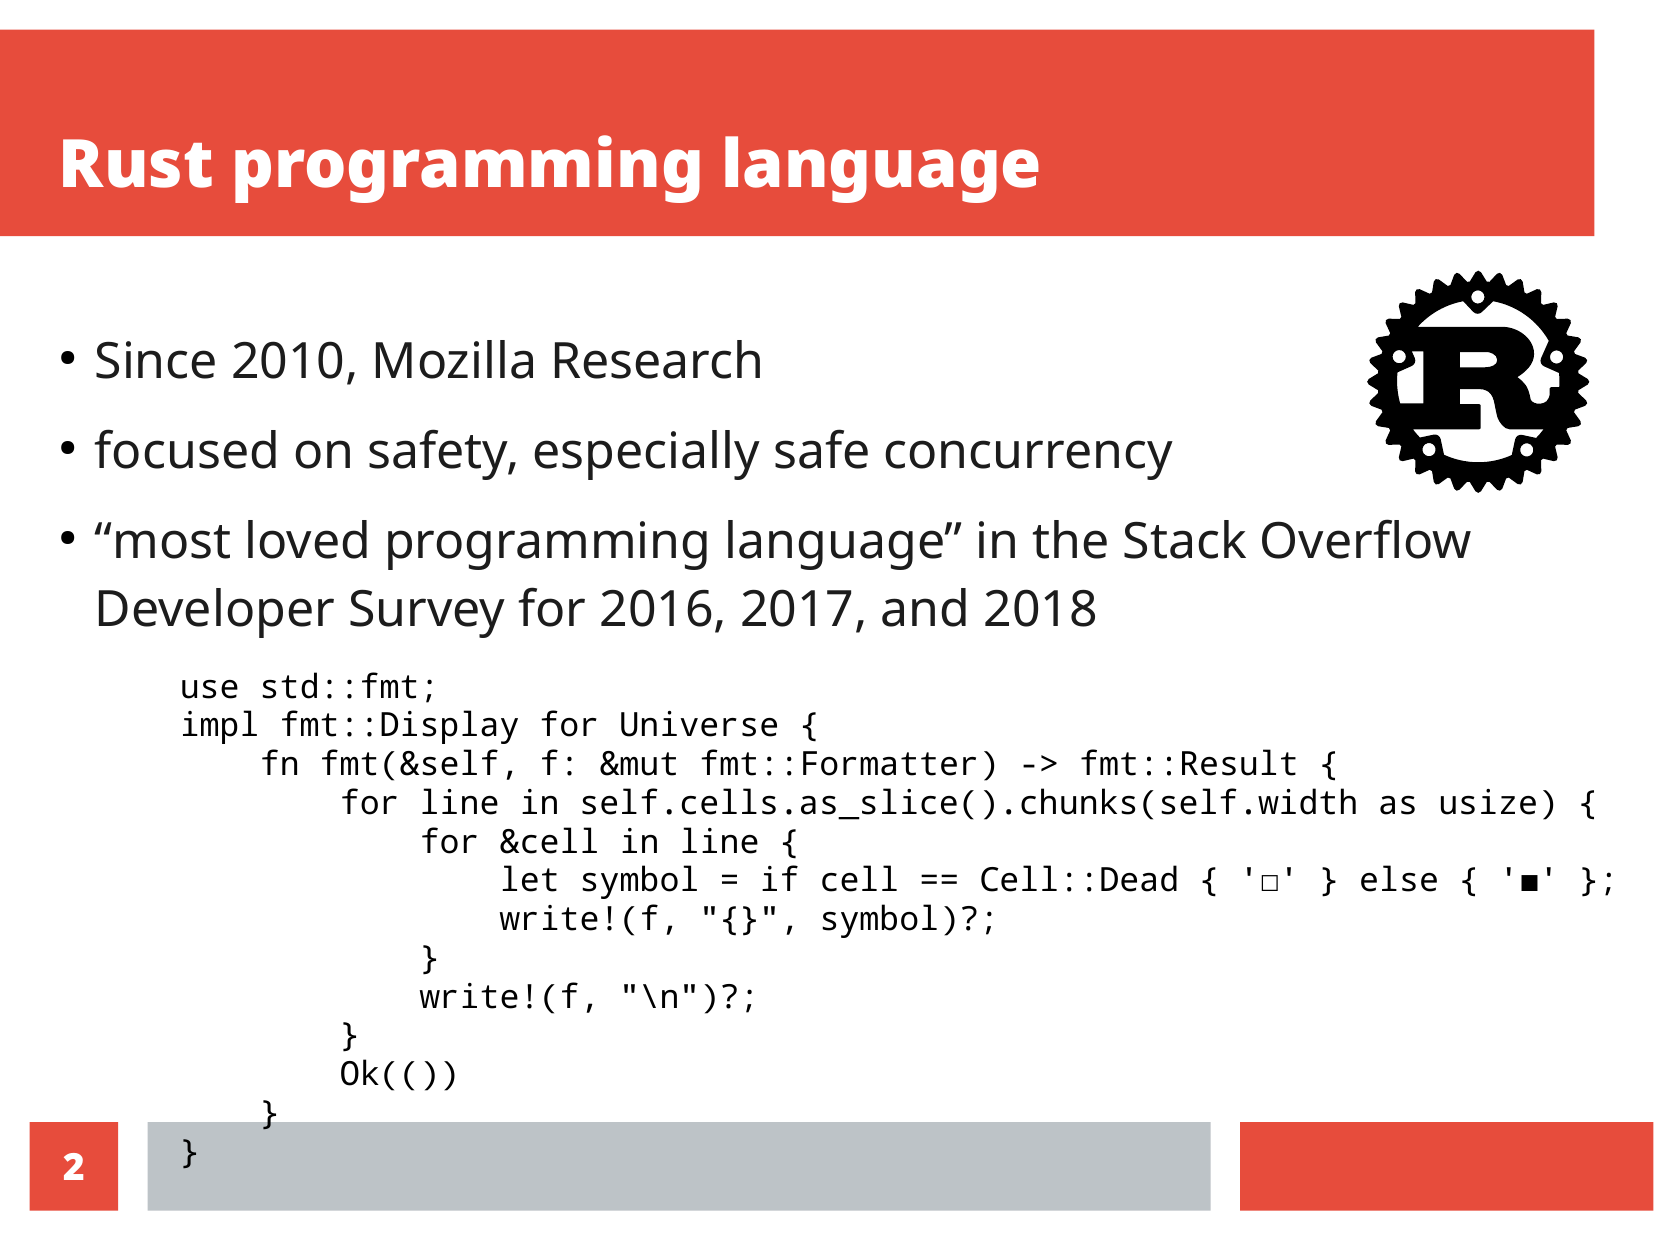

# Rust programming language
Since 2010, Mozilla Research
focused on safety, especially safe concurrency
“most loved programming language” in the Stack Overflow Developer Survey for 2016, 2017, and 2018
use std::fmt;
impl fmt::Display for Universe {
 fn fmt(&self, f: &mut fmt::Formatter) -> fmt::Result {
 for line in self.cells.as_slice().chunks(self.width as usize) {
 for &cell in line {
 let symbol = if cell == Cell::Dead { '◻' } else { '◼' };
 write!(f, "{}", symbol)?;
 }
 write!(f, "\n")?;
 }
 Ok(())
 }
}
2